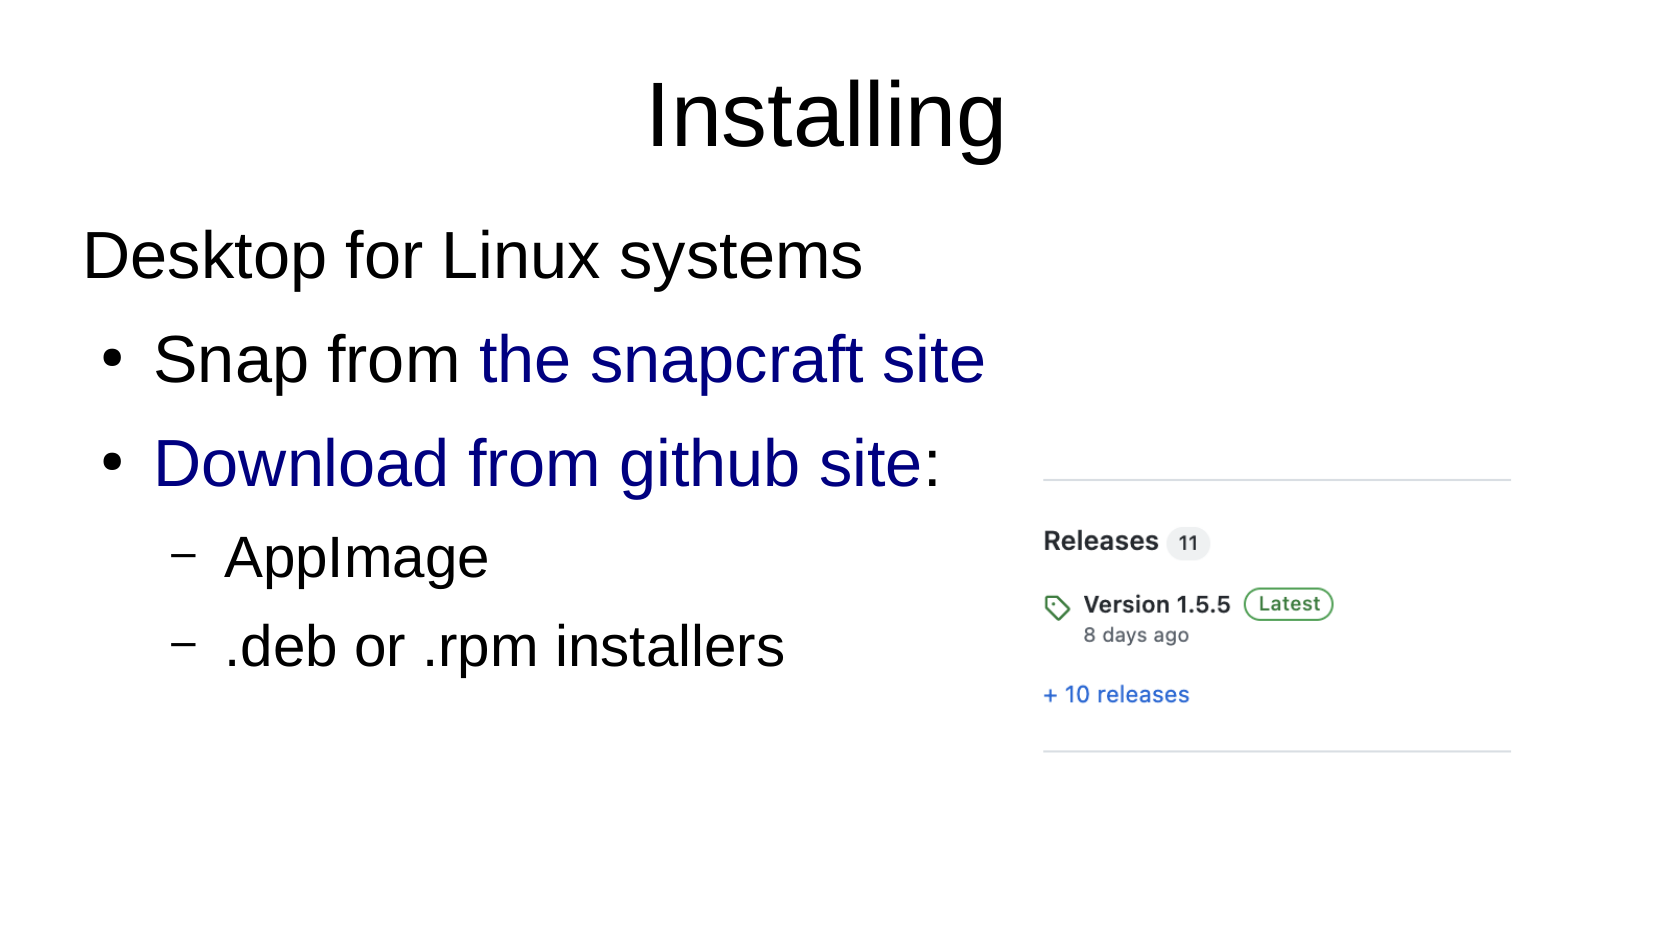

# Installing
Desktop for Linux systems
Snap from the snapcraft site
Download from github site:
AppImage
.deb or .rpm installers